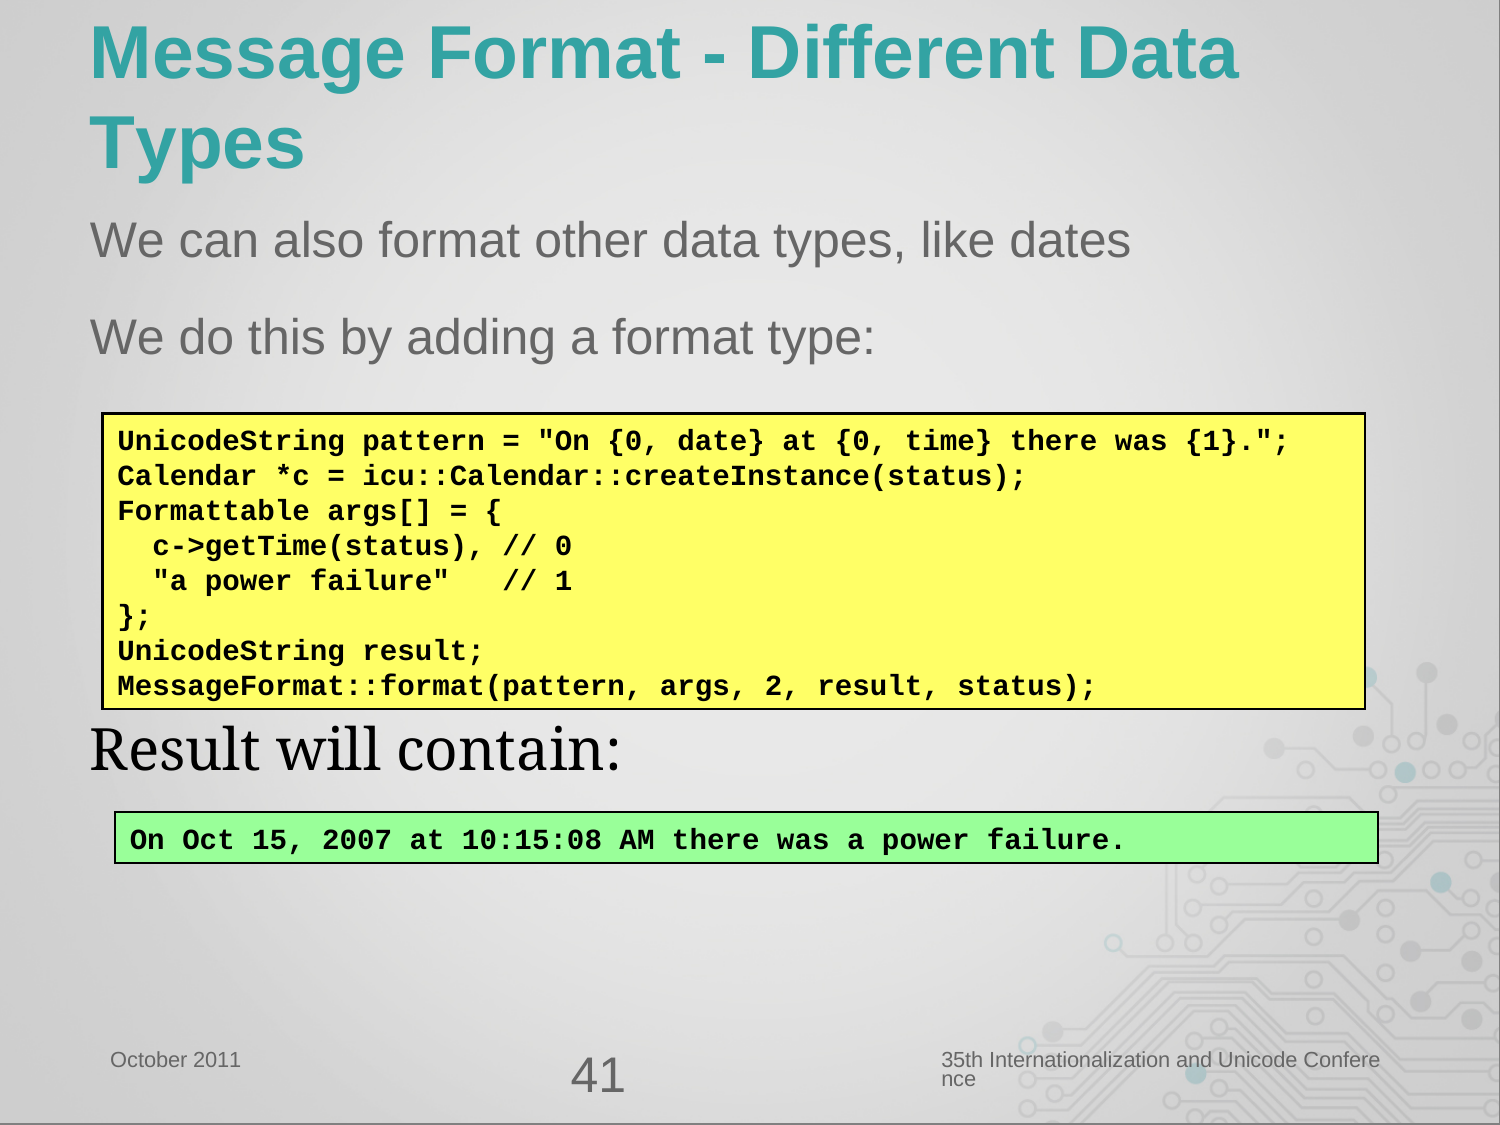

# Message Format - Different Data Types
We can also format other data types, like dates
We do this by adding a format type:
UnicodeString pattern = "On {0, date} at {0, time} there was {1}.";
Calendar *c = icu::Calendar::createInstance(status);
Formattable args[] = {
 c->getTime(status), // 0
 "a power failure" // 1
};
UnicodeString result;
MessageFormat::format(pattern, args, 2, result, status);
Result will contain:
On Oct 15, 2007 at 10:15:08 AM there was a power failure.
October 2011
41
35th Internationalization and Unicode Conference